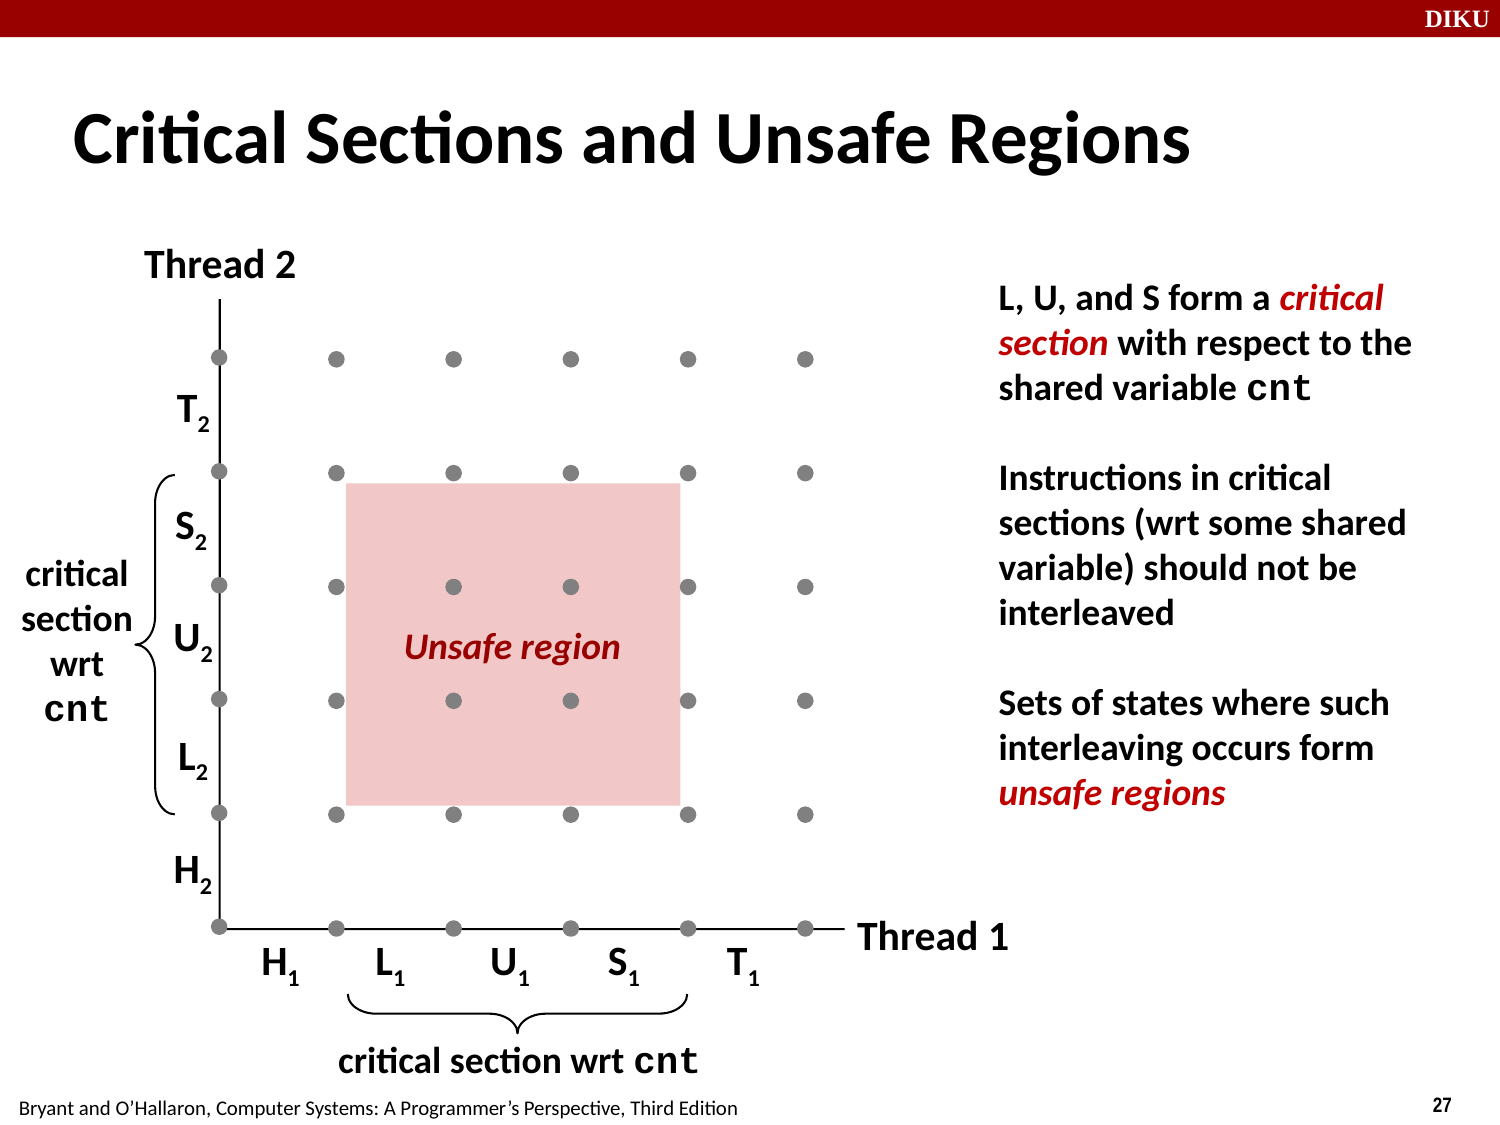

Critical Sections and Unsafe Regions
Thread 2
L, U, and S form a critical section with respect to the shared variable cnt
Instructions in critical sections (wrt some shared variable) should not be interleaved
Sets of states where such interleaving occurs form unsafe regions
T2
S2
critical section wrt cnt
U2
Unsafe region
L2
H2
Thread 1
H1
L1
U1
S1
T1
critical section wrt cnt